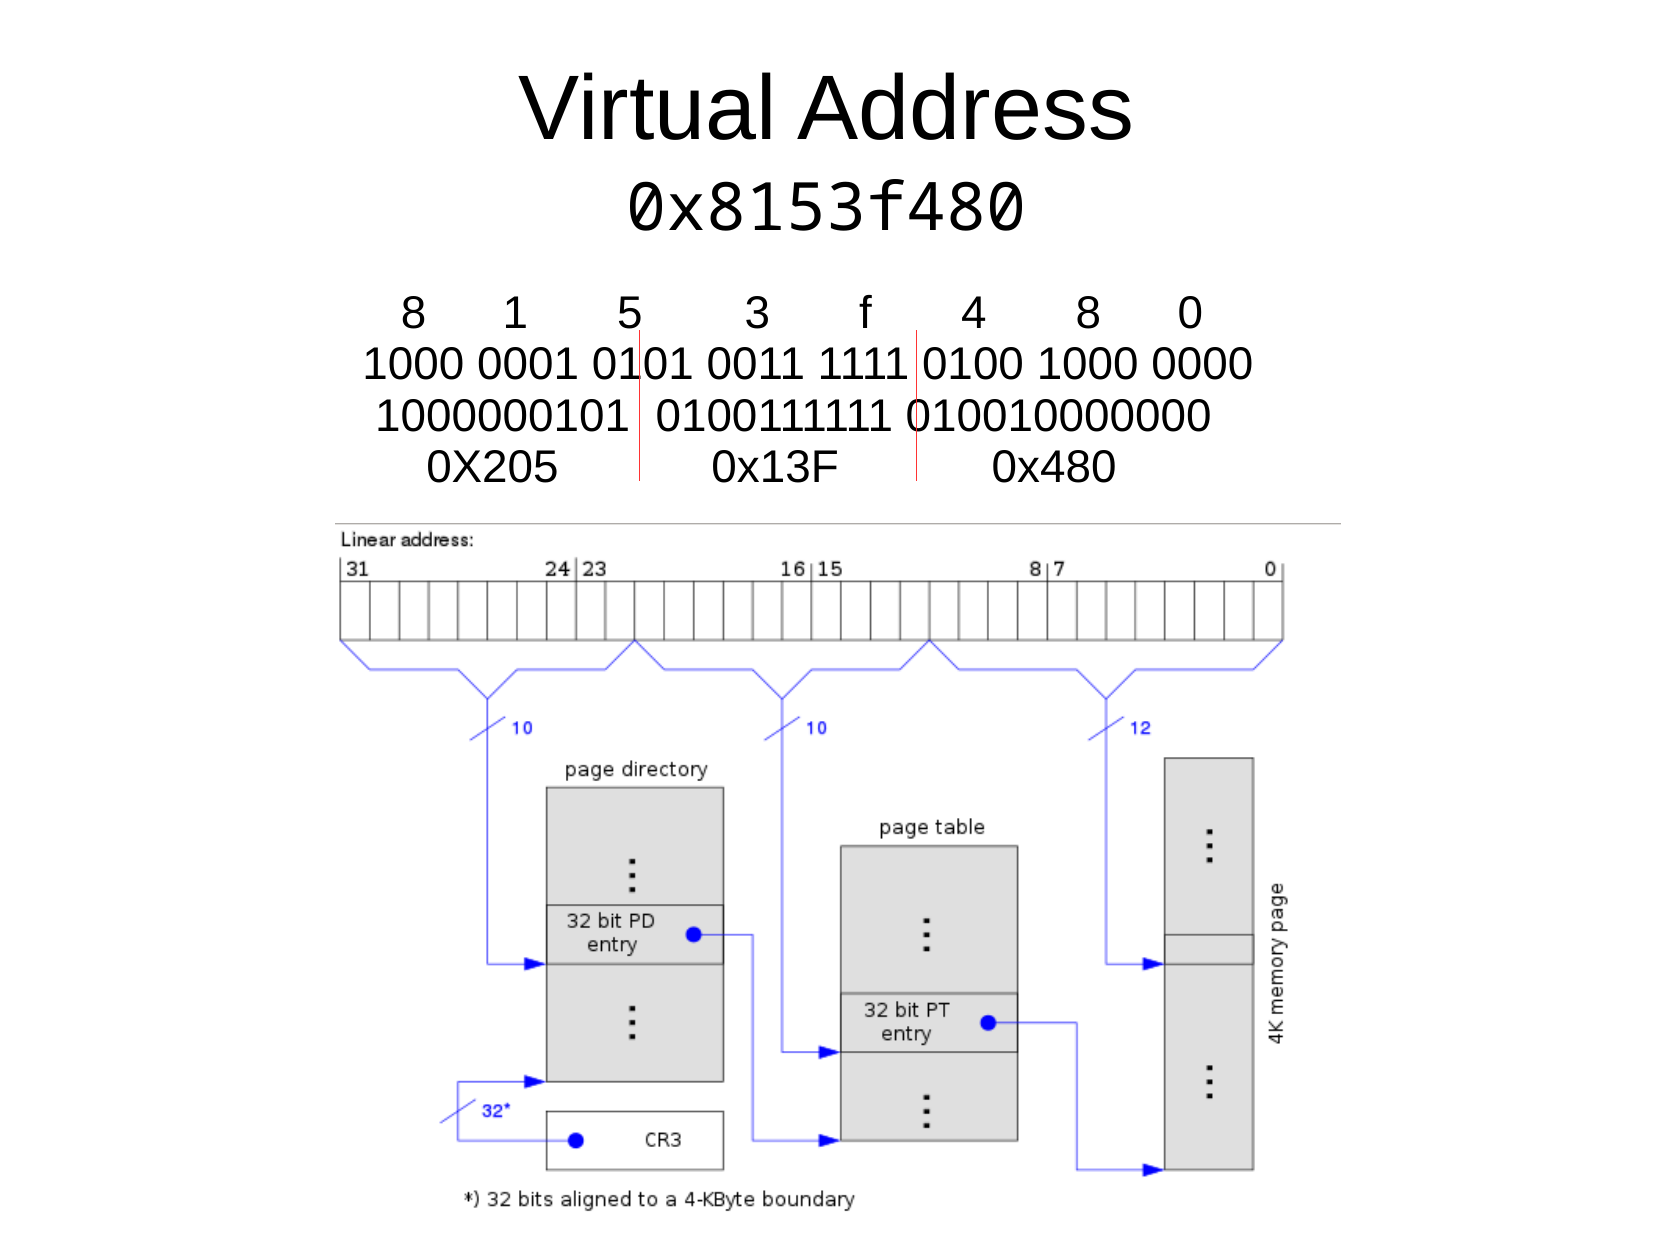

# Virtual Address 0x8153f480
 8 1 5 3 f 4 8 0
1000 0001 0101 0011 1111 0100 1000 0000
 1000000101 0100111111 010010000000
 0X205 0x13F 0x480